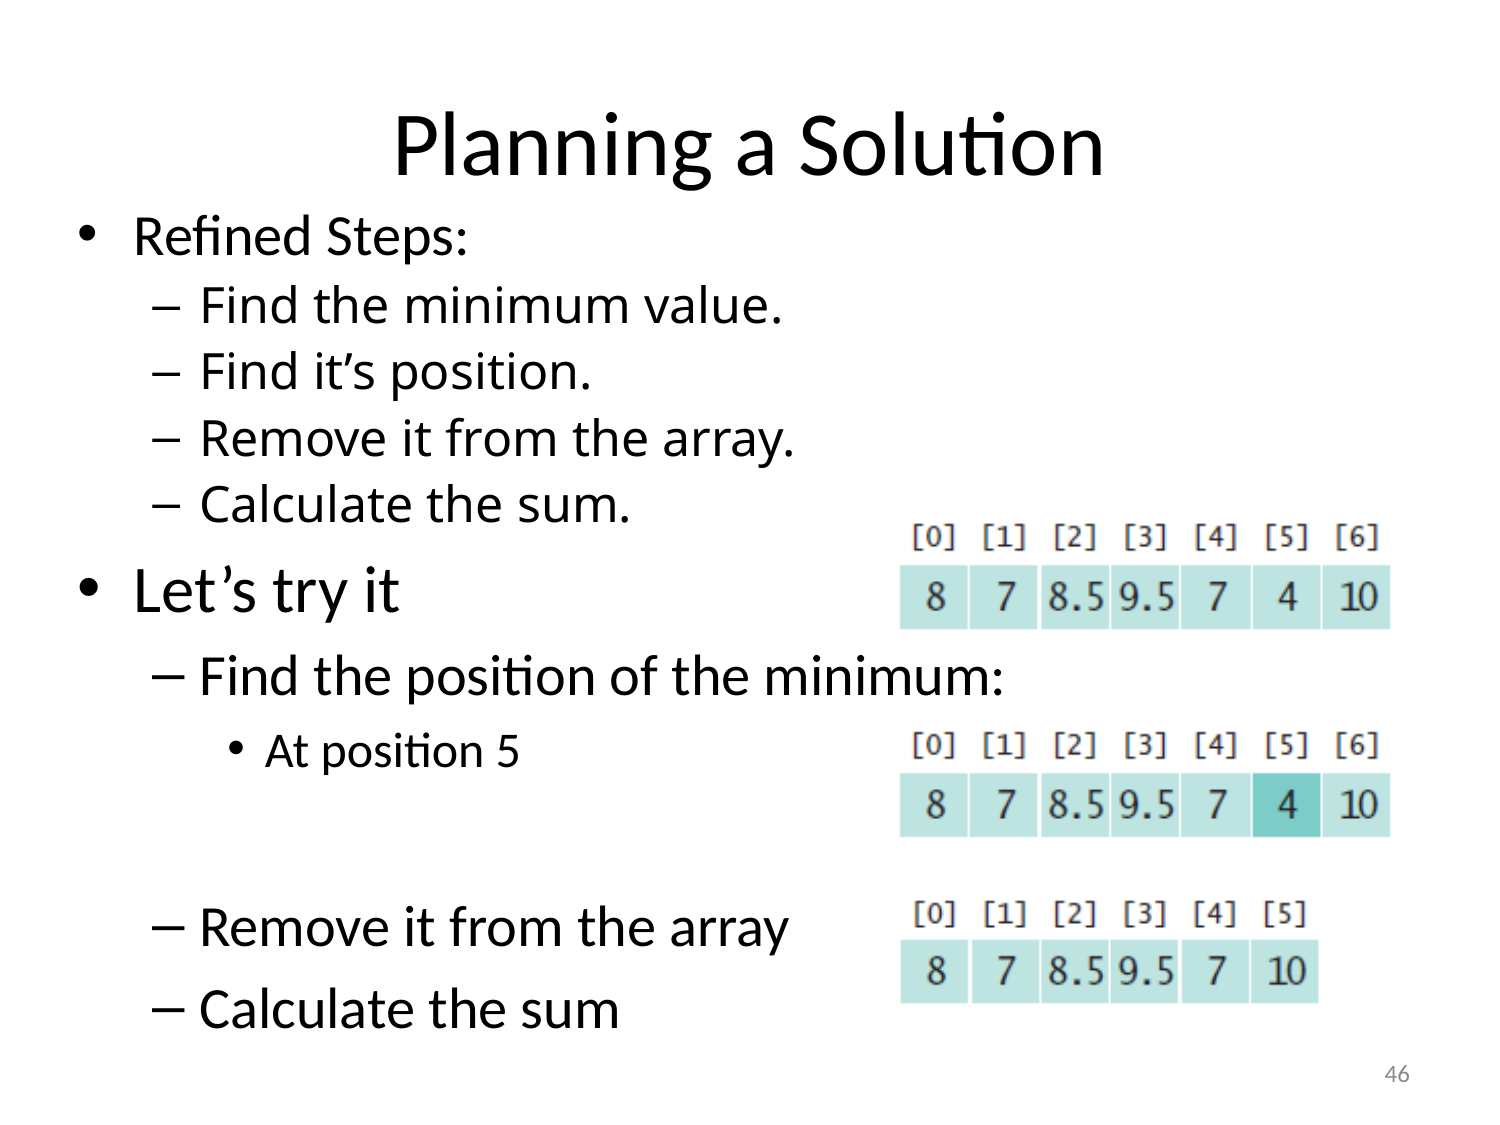

# Planning a Solution
Refined Steps:
Find the minimum value.
Find it’s position.
Remove it from the array.
Calculate the sum.
Let’s try it
Find the position of the minimum:
At position 5
Remove it from the array
Calculate the sum